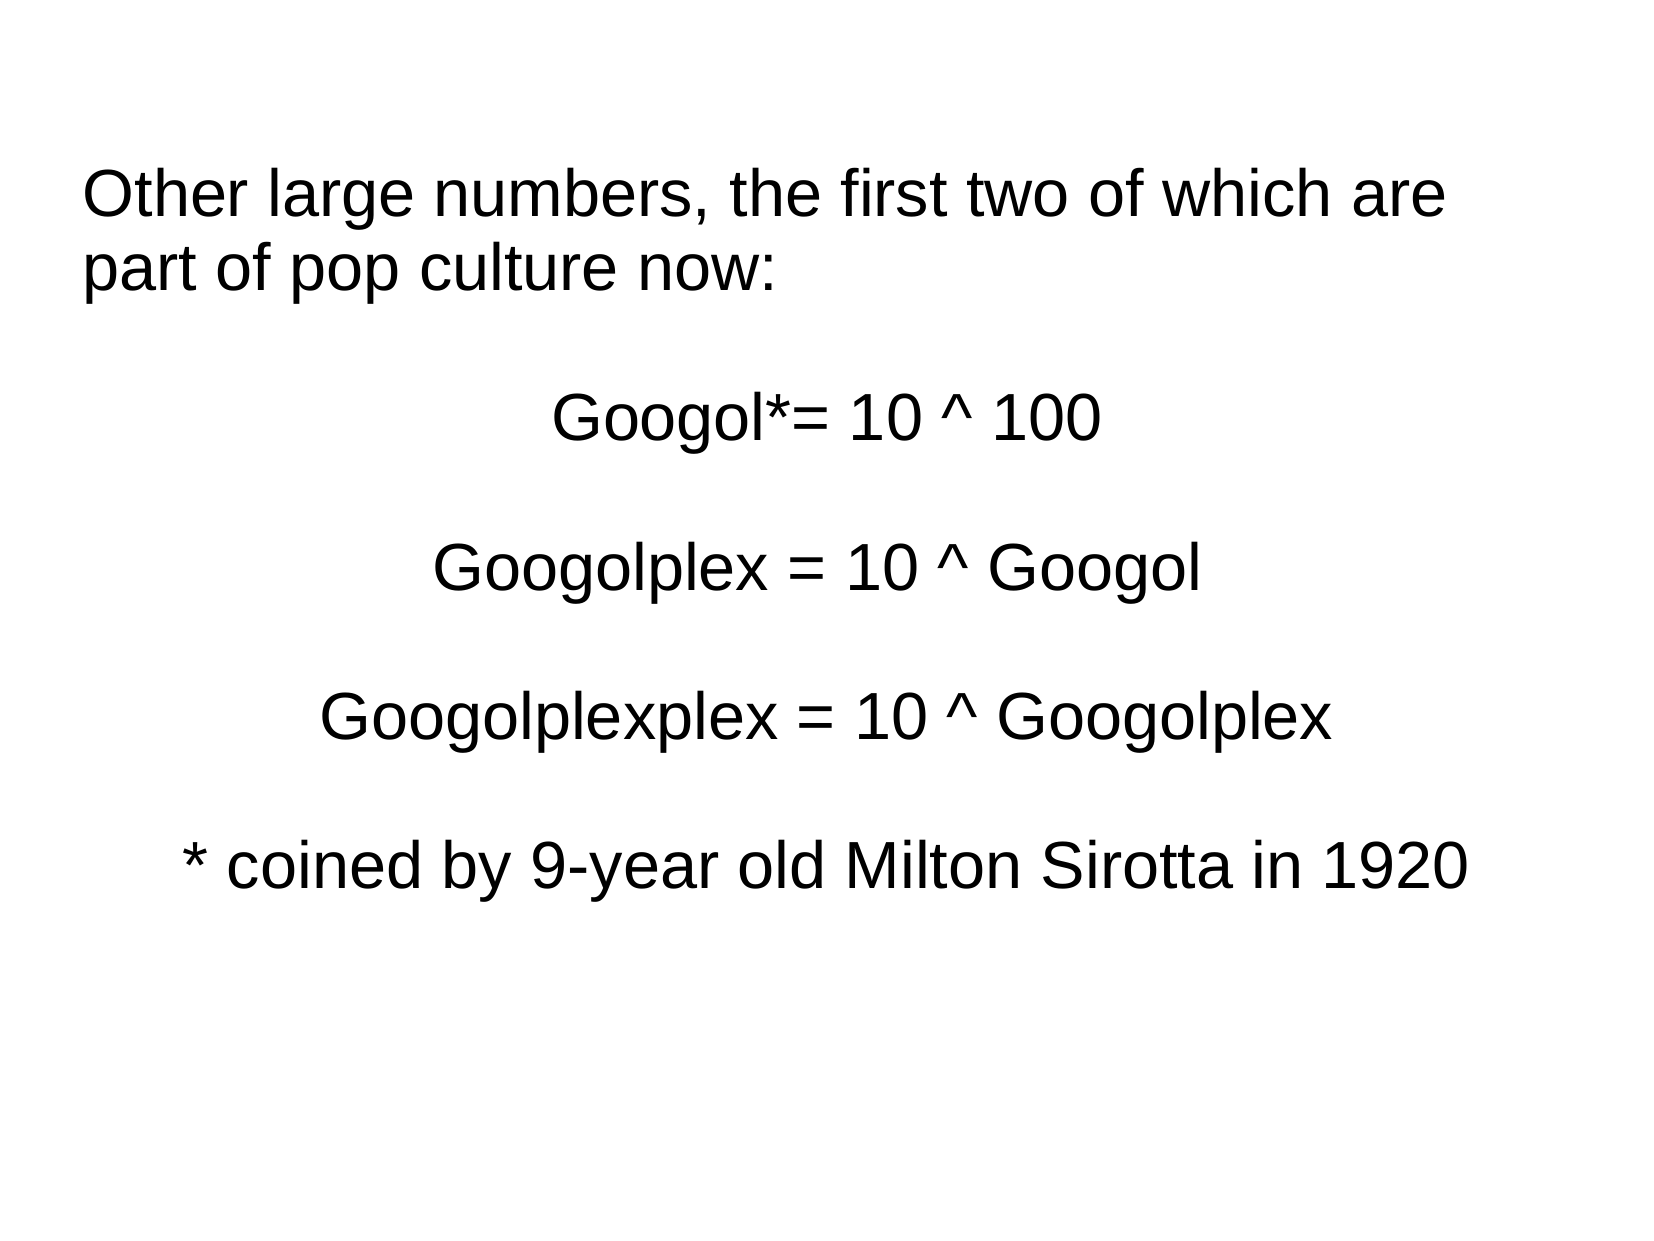

# Other large numbers, the first two of which are part of pop culture now:
Googol*= 10 ^ 100
Googolplex = 10 ^ Googol
Googolplexplex = 10 ^ Googolplex
* coined by 9-year old Milton Sirotta in 1920